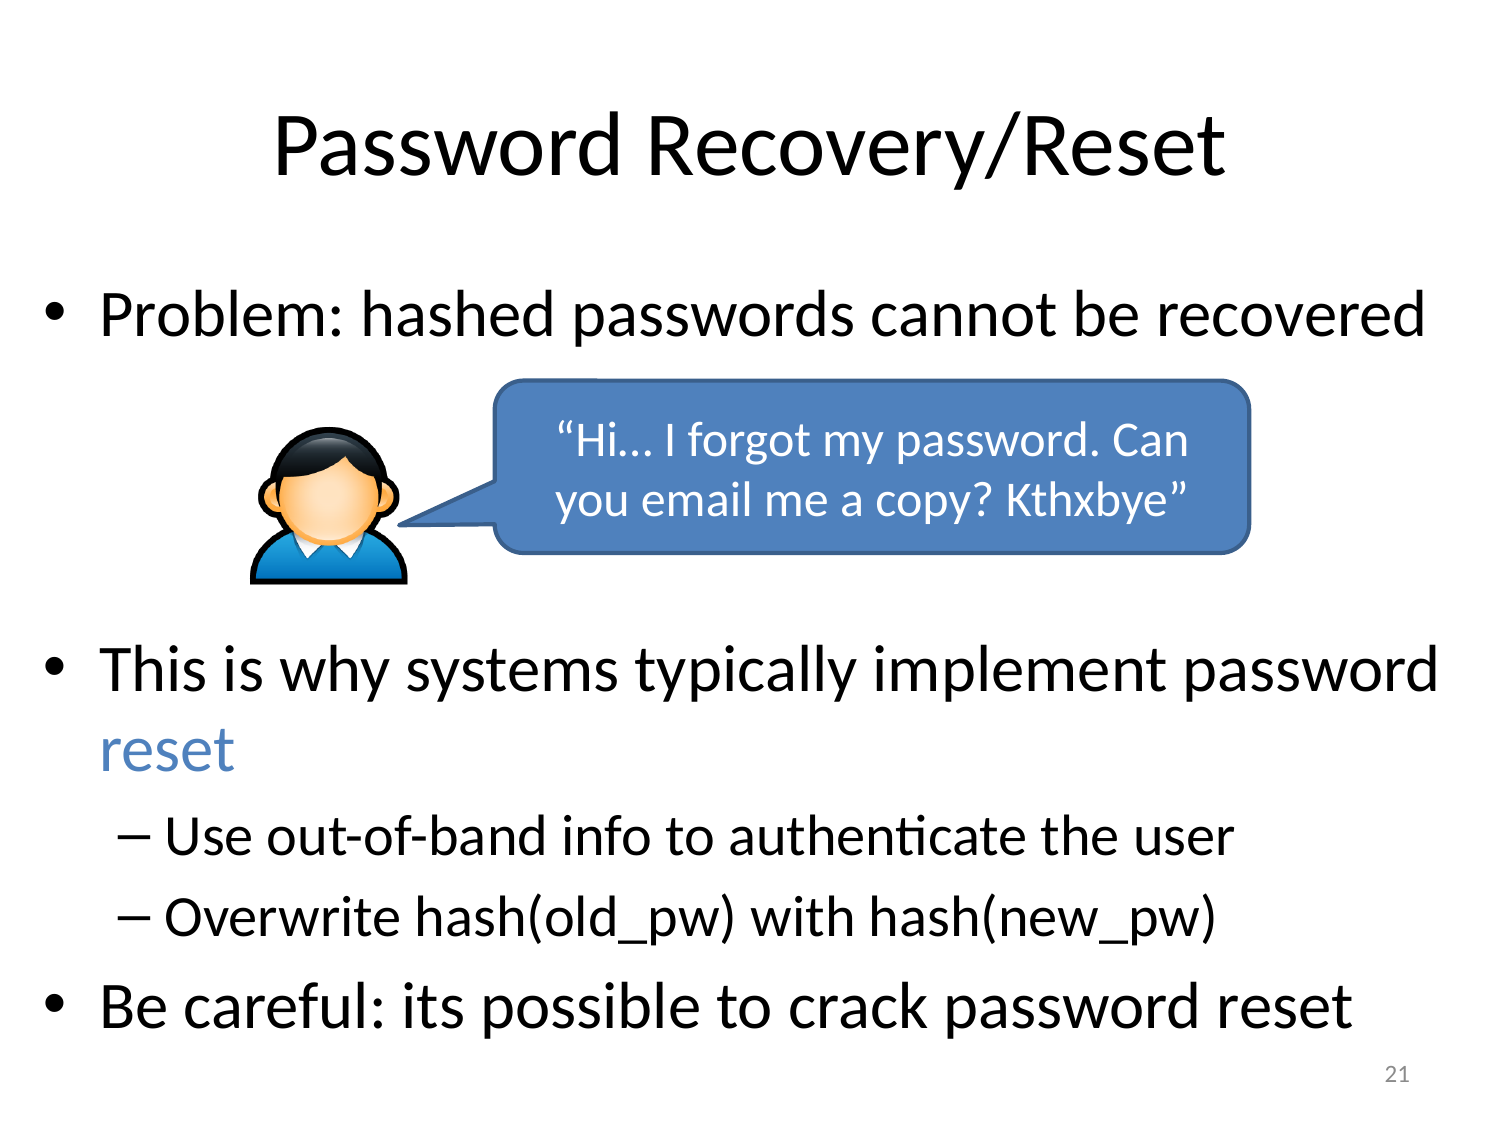

# Password Recovery/Reset
Problem: hashed passwords cannot be recovered
“Hi… I forgot my password. Can you email me a copy? Kthxbye”
This is why systems typically implement password reset
Use out-of-band info to authenticate the user
Overwrite hash(old_pw) with hash(new_pw)
Be careful: its possible to crack password reset